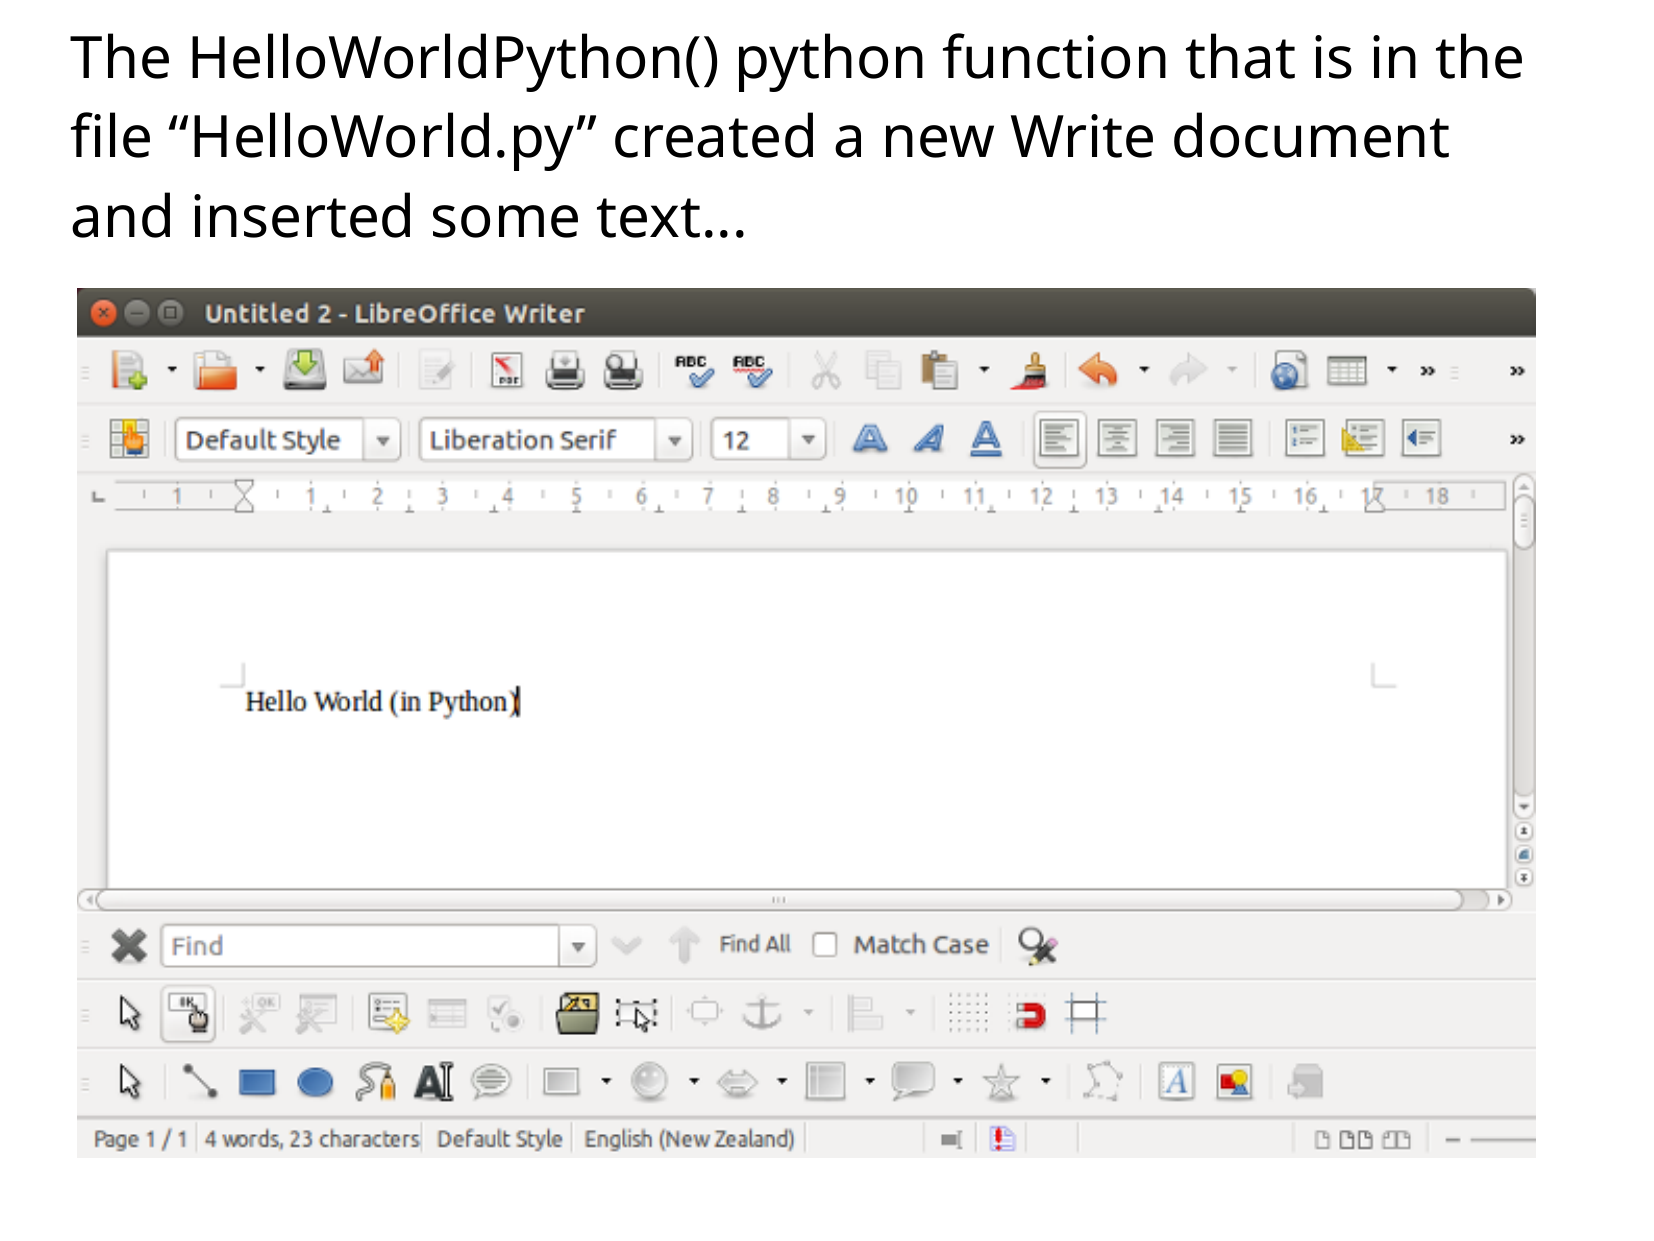

# The HelloWorldPython() python function that is in the file “HelloWorld.py” created a new Write document and inserted some text...